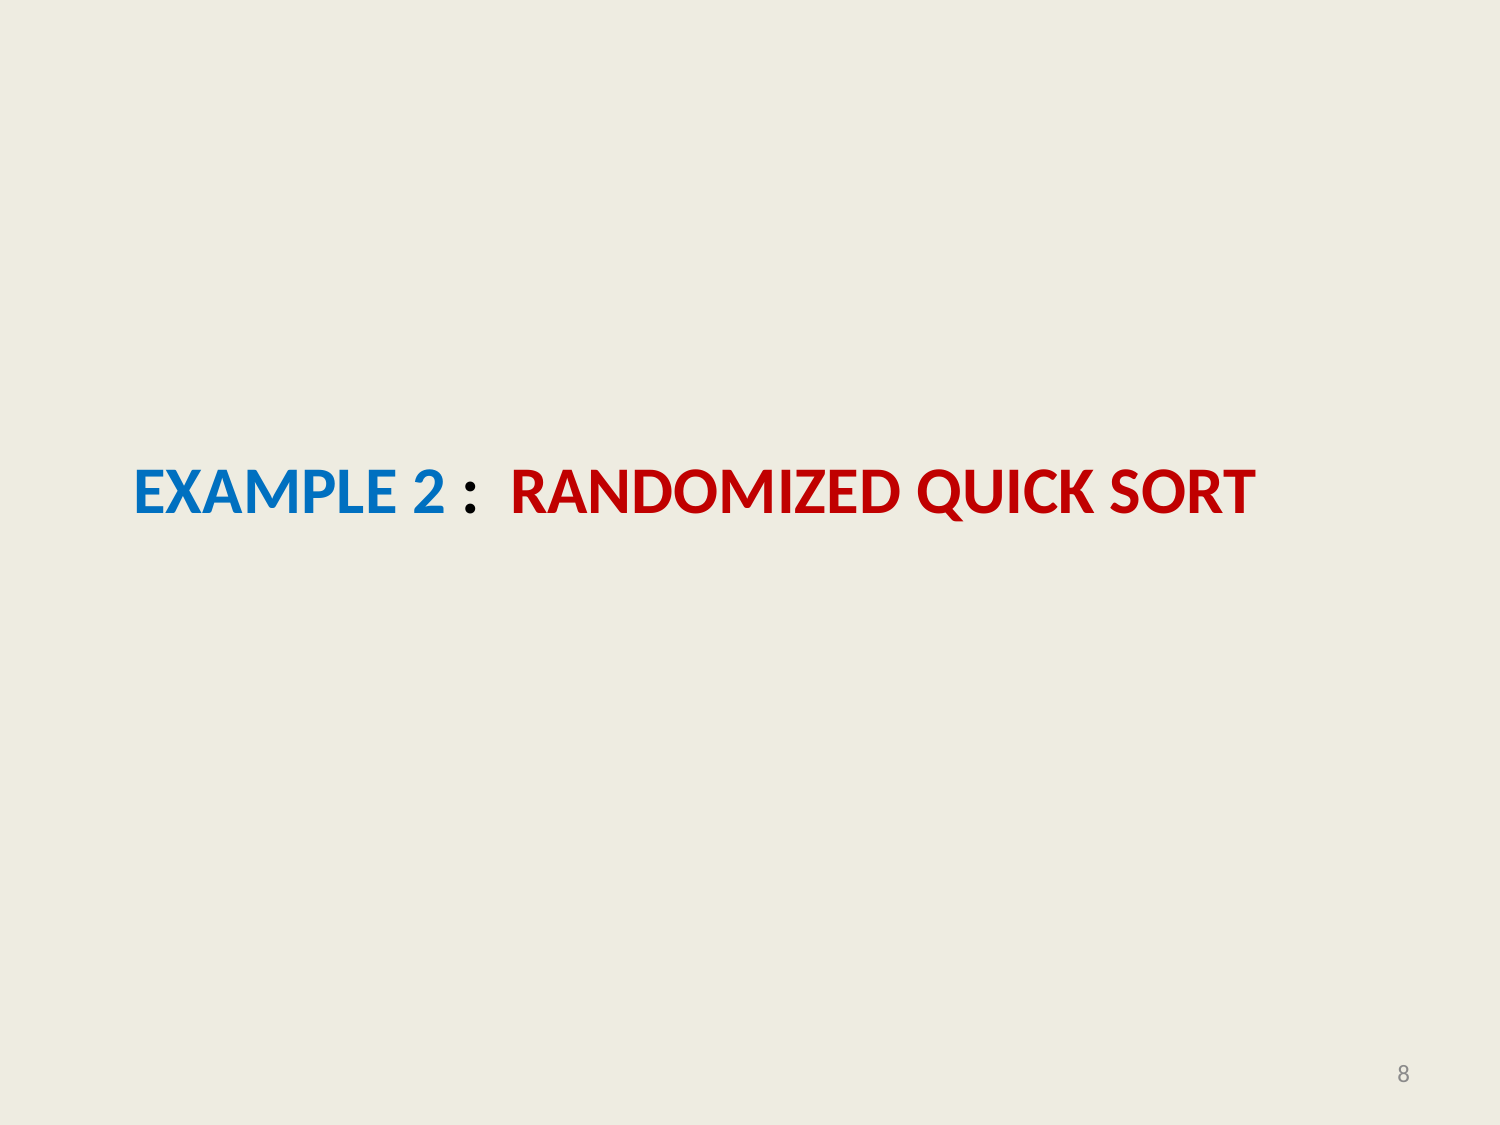

# Example 2 : randomized Quick Sort